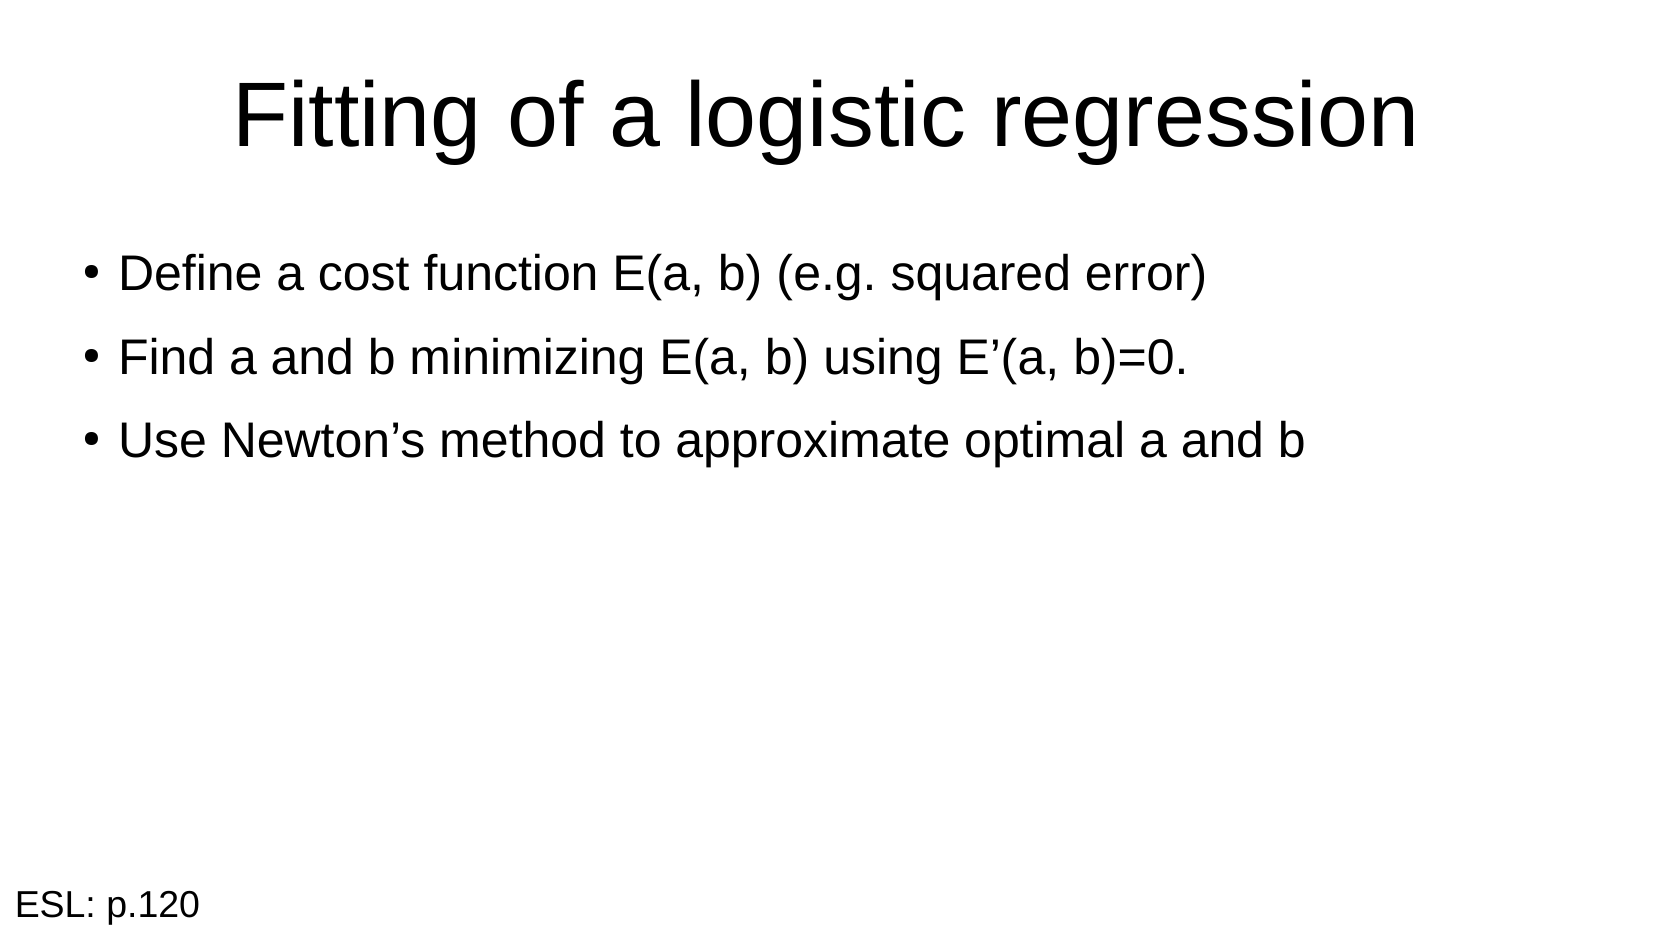

# Fitting of a logistic regression
Define a cost function E(a, b) (e.g. squared error)
Find a and b minimizing E(a, b) using E’(a, b)=0.
Use Newton’s method to approximate optimal a and b
ESL: p.120